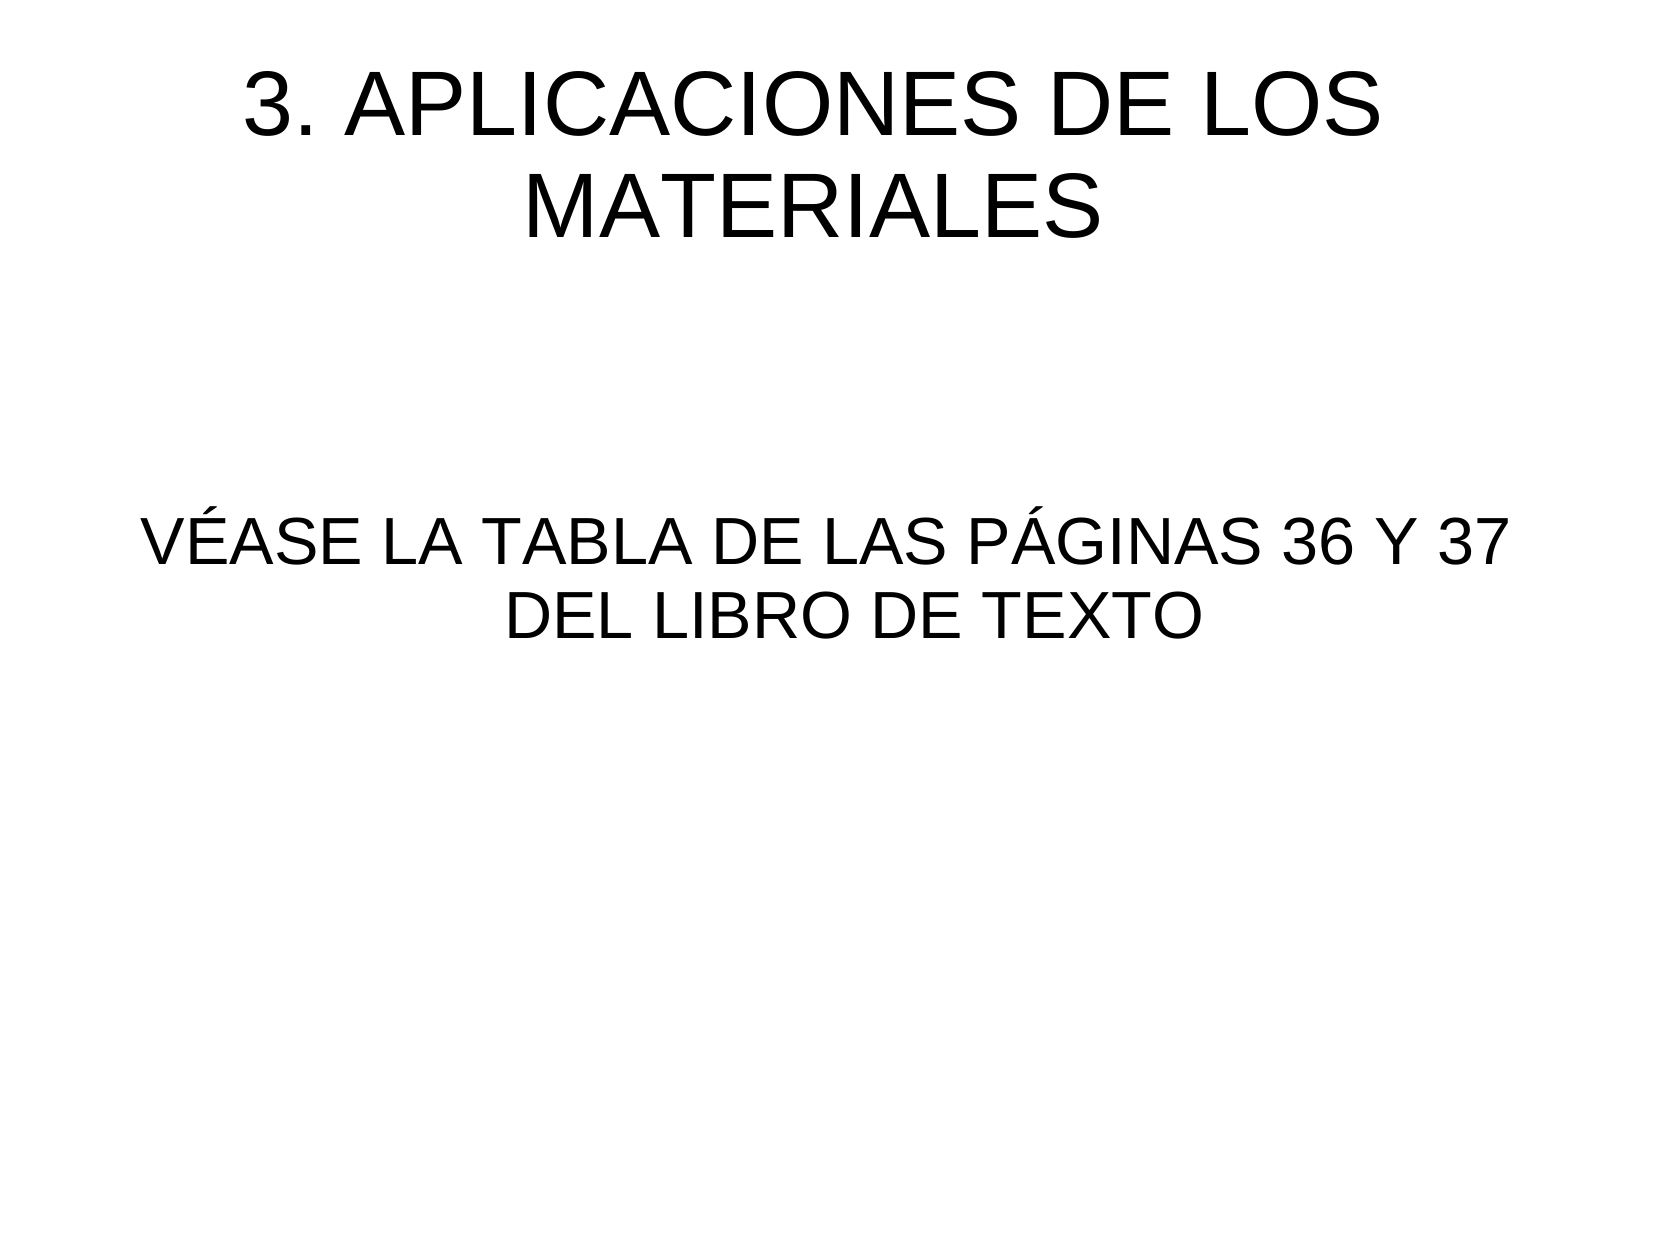

# 3. APLICACIONES DE LOS MATERIALES
VÉASE LA TABLA DE LAS PÁGINAS 36 Y 37 DEL LIBRO DE TEXTO